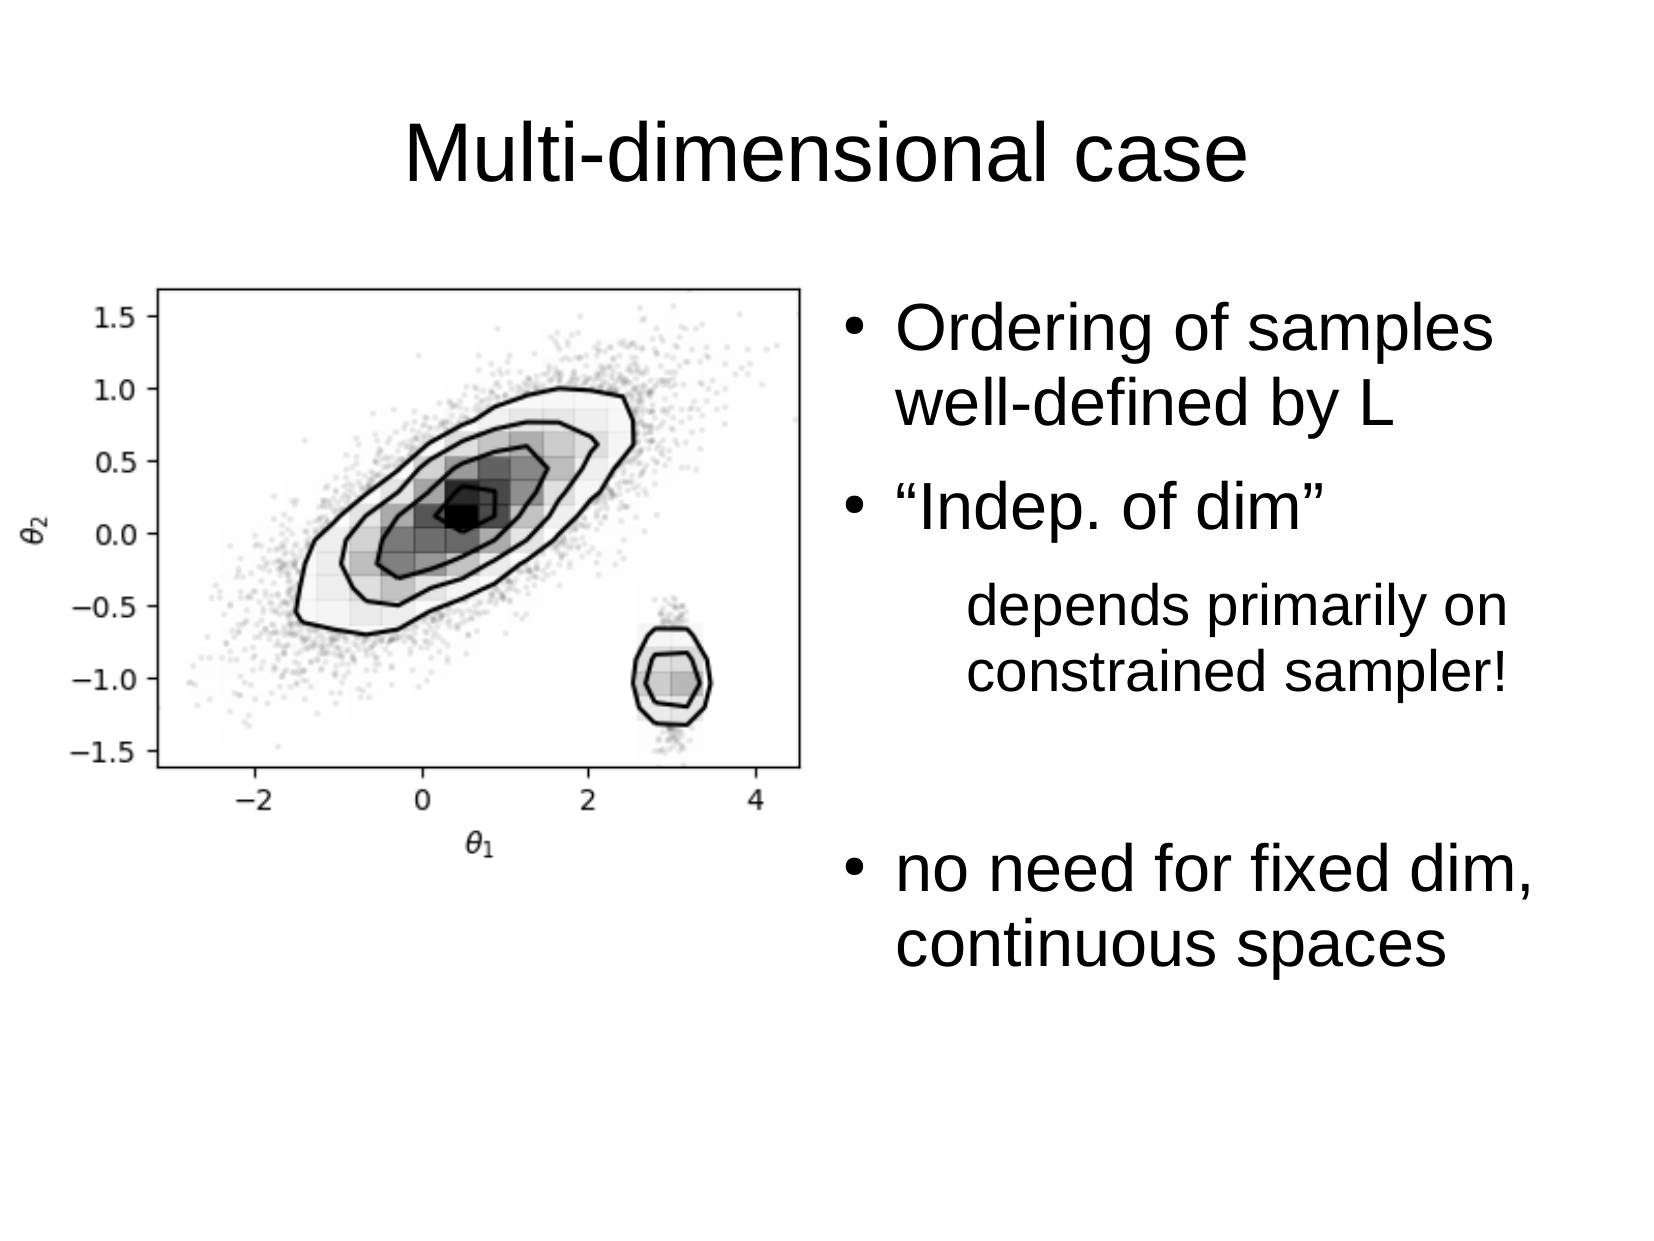

# Multi-dimensional case
Ordering of samples well-defined by L
“Indep. of dim”
depends primarily on constrained sampler!
no need for fixed dim, continuous spaces